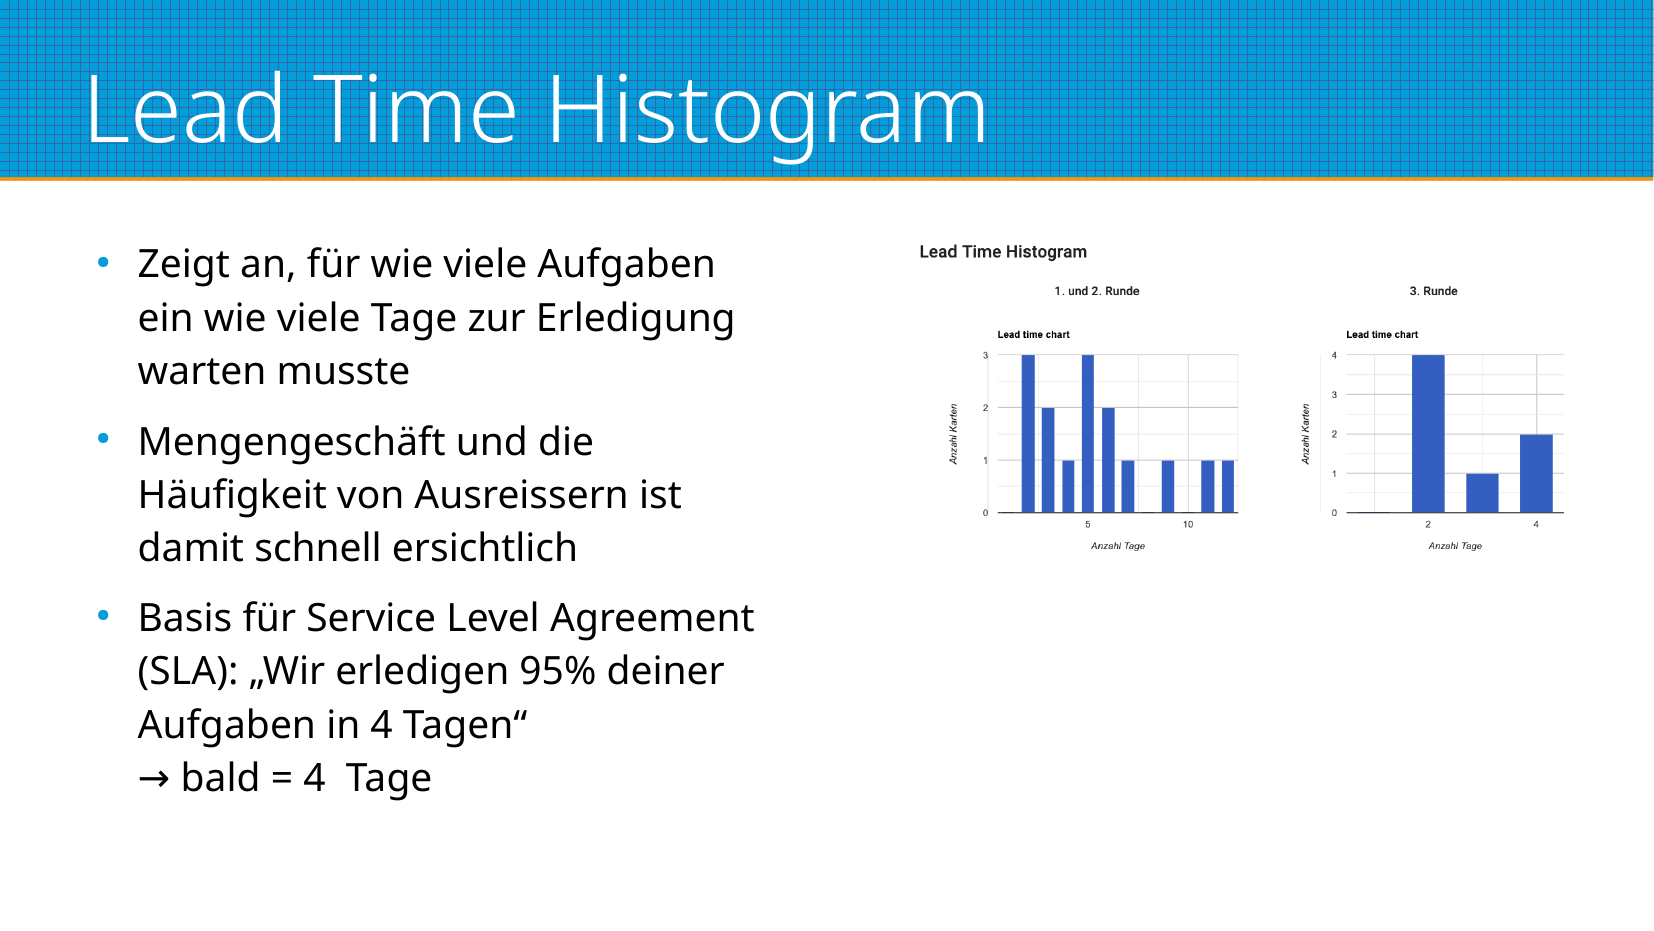

# Lead Time Histogram
Zeigt an, für wie viele Aufgaben ein wie viele Tage zur Erledigung warten musste
Mengengeschäft und die Häufigkeit von Ausreissern ist damit schnell ersichtlich
Basis für Service Level Agreement (SLA): „Wir erledigen 95% deiner Aufgaben in 4 Tagen“
→ bald = 4 Tage